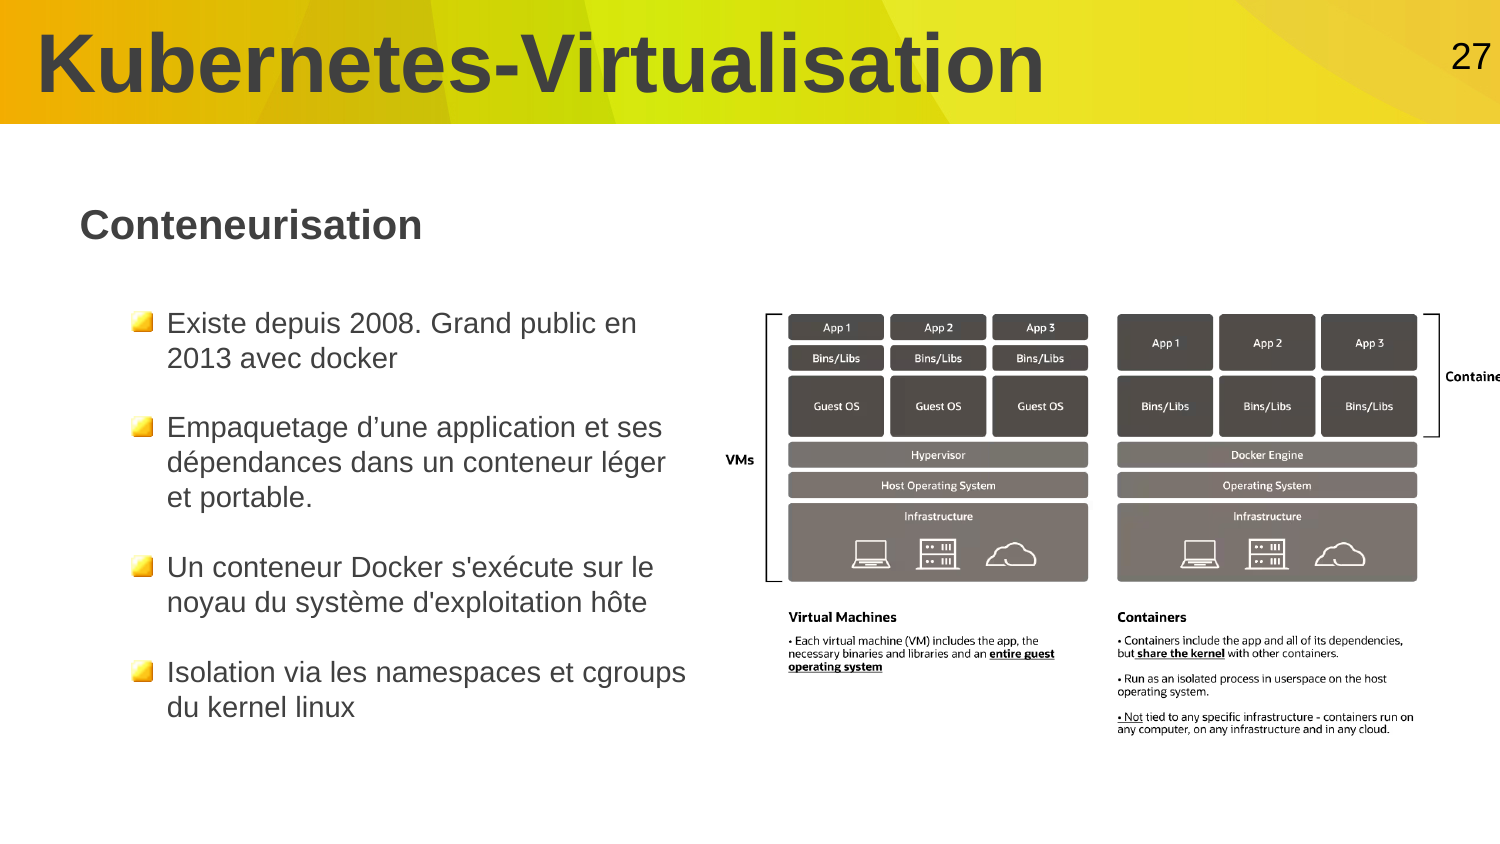

Kubernetes-Virtualisation
Conteneurisation
Existe depuis 2008. Grand public en 2013 avec docker
Empaquetage d’une application et ses dépendances dans un conteneur léger et portable.
Un conteneur Docker s'exécute sur le noyau du système d'exploitation hôte
Isolation via les namespaces et cgroups du kernel linux